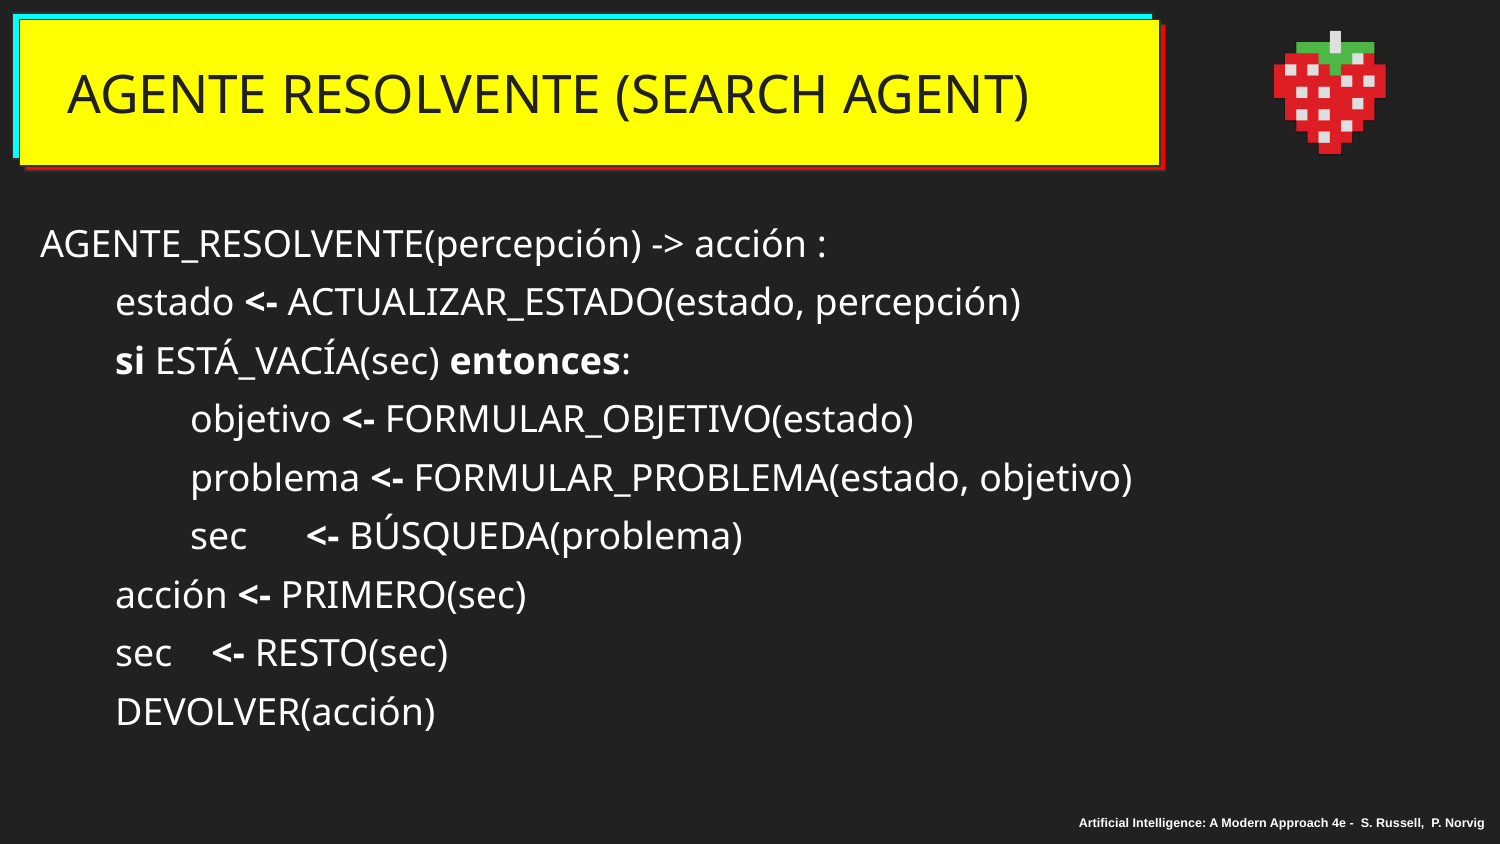

# AGENTE RESOLVENTE (SEARCH AGENT)
AGENTE_RESOLVENTE(percepción) -> acción :
estado <- ACTUALIZAR_ESTADO(estado, percepción)
si ESTÁ_VACÍA(sec) entonces:
objetivo <- FORMULAR_OBJETIVO(estado)
problema <- FORMULAR_PROBLEMA(estado, objetivo)
sec <- BÚSQUEDA(problema)
acción <- PRIMERO(sec)
sec <- RESTO(sec)
DEVOLVER(acción)
Artificial Intelligence: A Modern Approach 4e - S. Russell, P. Norvig